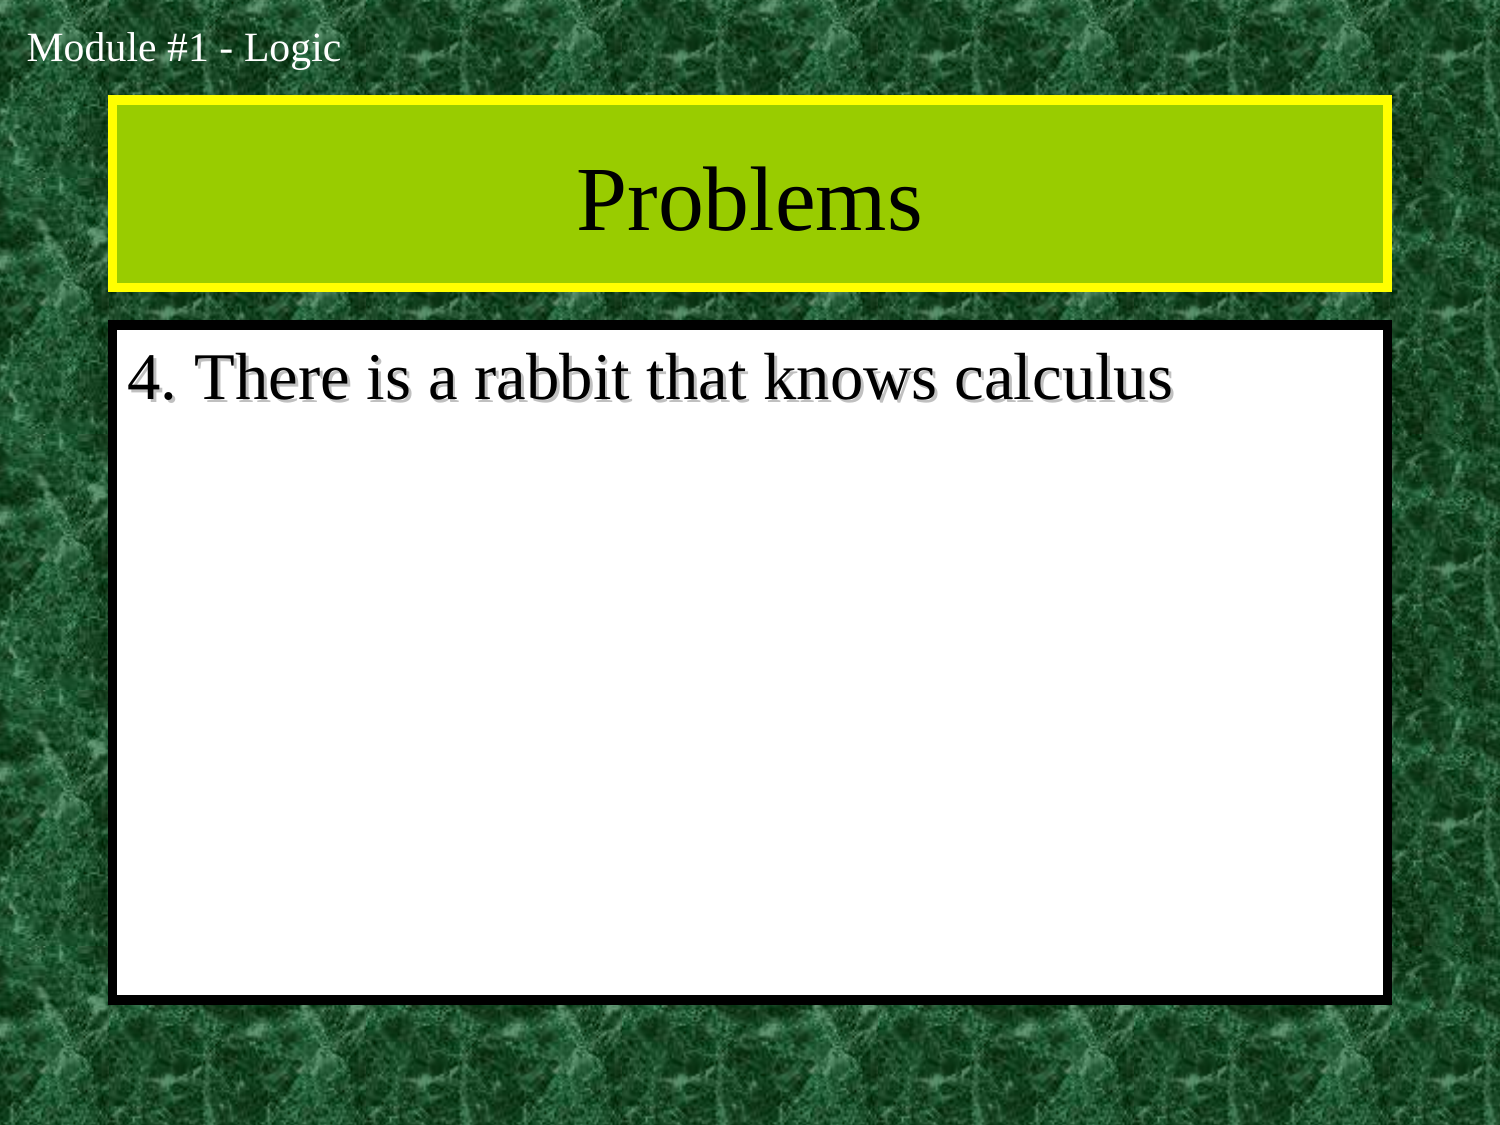

# Problems
4. There is a rabbit that knows calculus